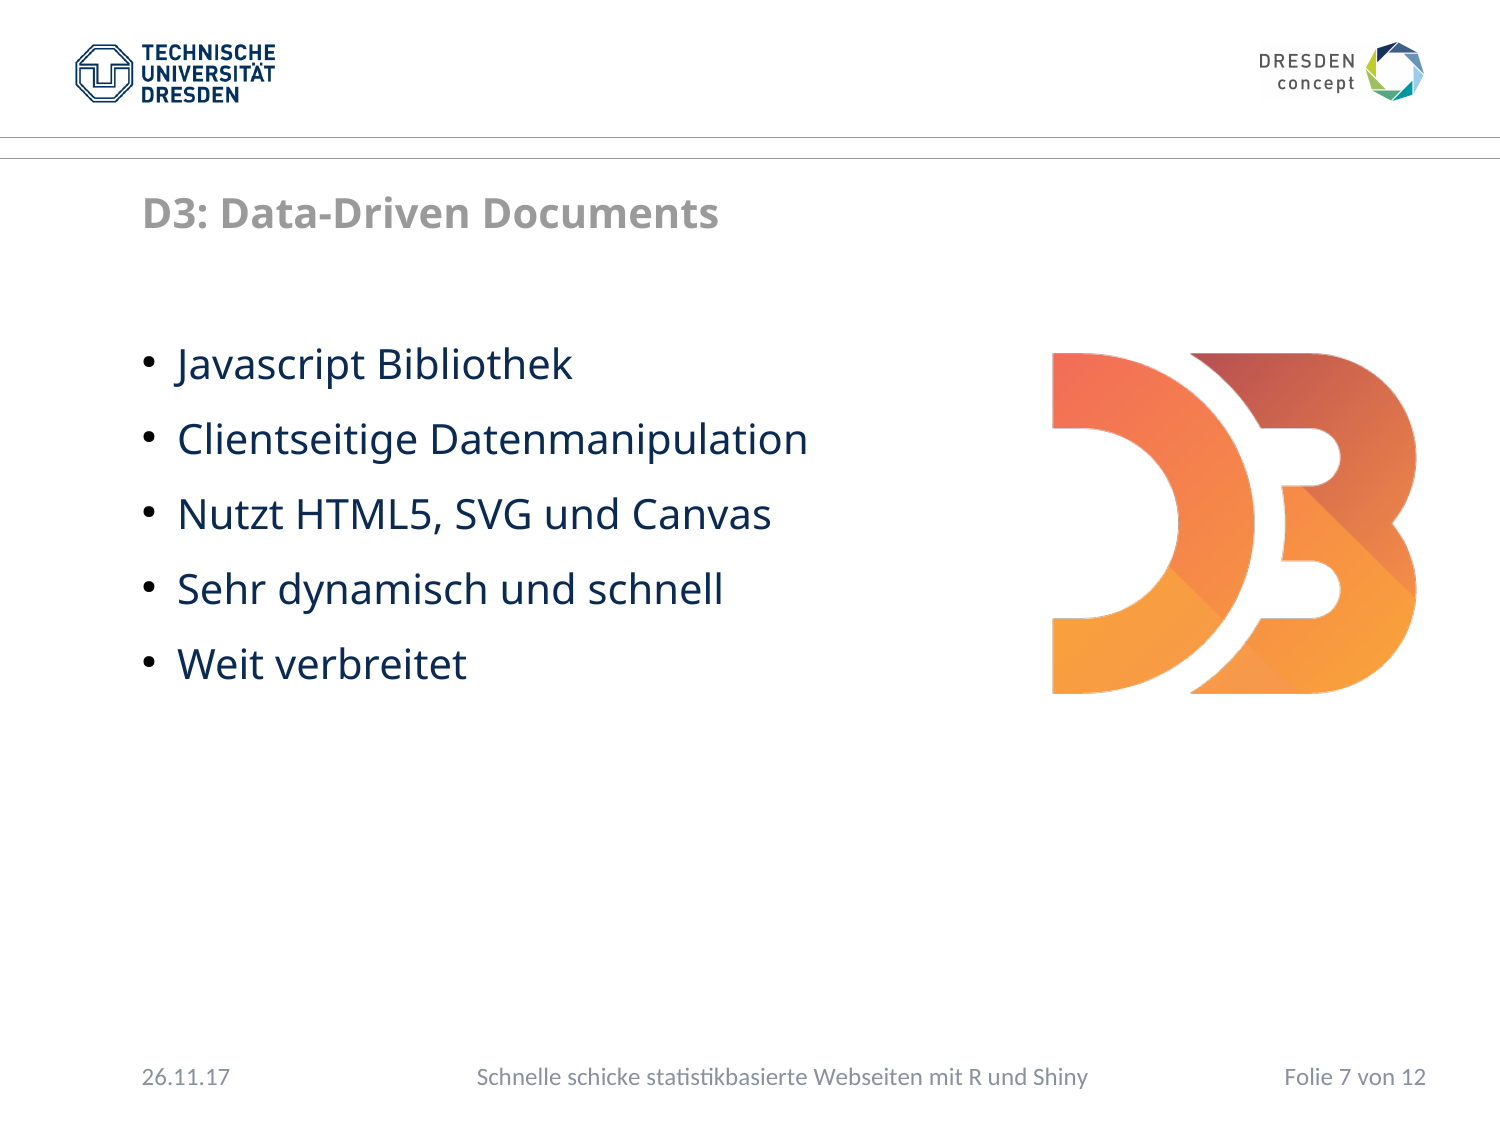

# D3: Data-Driven Documents
Javascript Bibliothek
Clientseitige Datenmanipulation
Nutzt HTML5, SVG und Canvas
Sehr dynamisch und schnell
Weit verbreitet
26.11.17
Folie von 12
Schnelle schicke statistikbasierte Webseiten mit R und Shiny